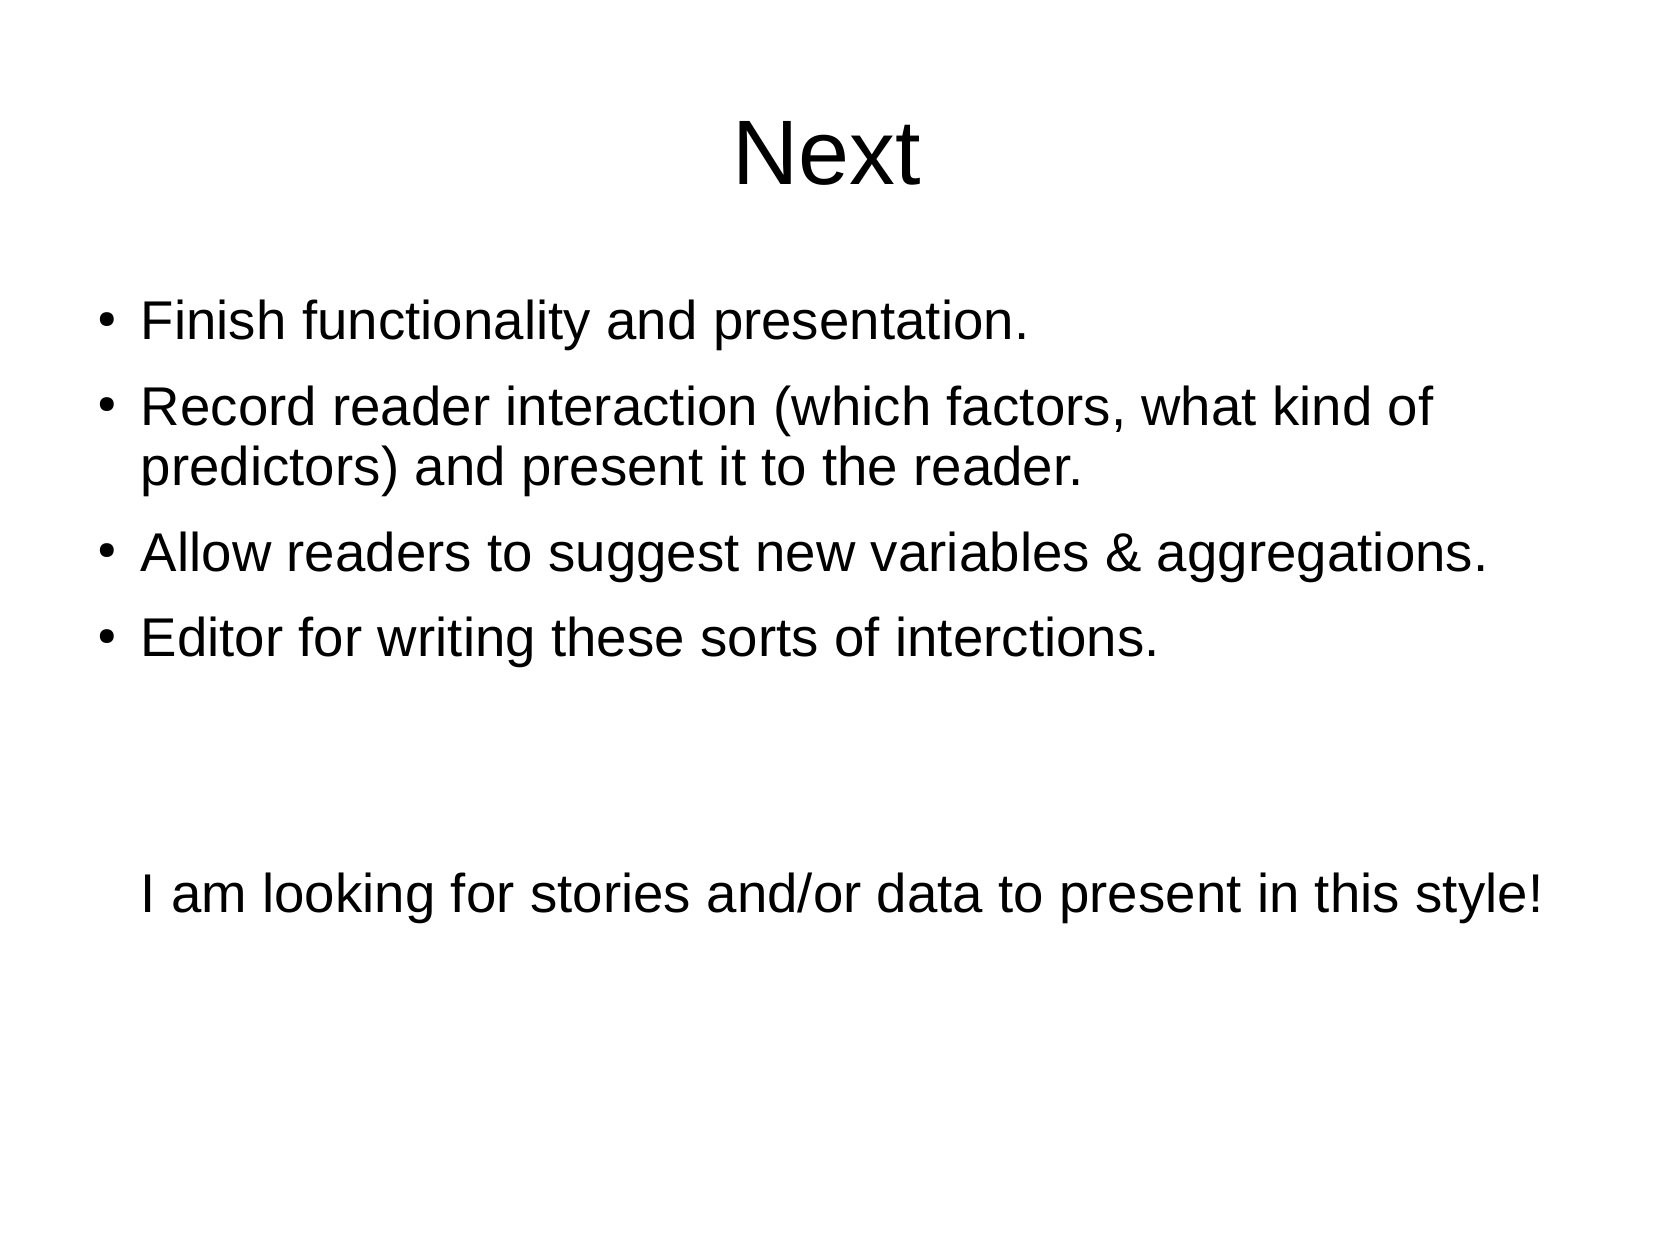

# Next
Finish functionality and presentation.
Record reader interaction (which factors, what kind of predictors) and present it to the reader.
Allow readers to suggest new variables & aggregations.
Editor for writing these sorts of interctions.
I am looking for stories and/or data to present in this style!